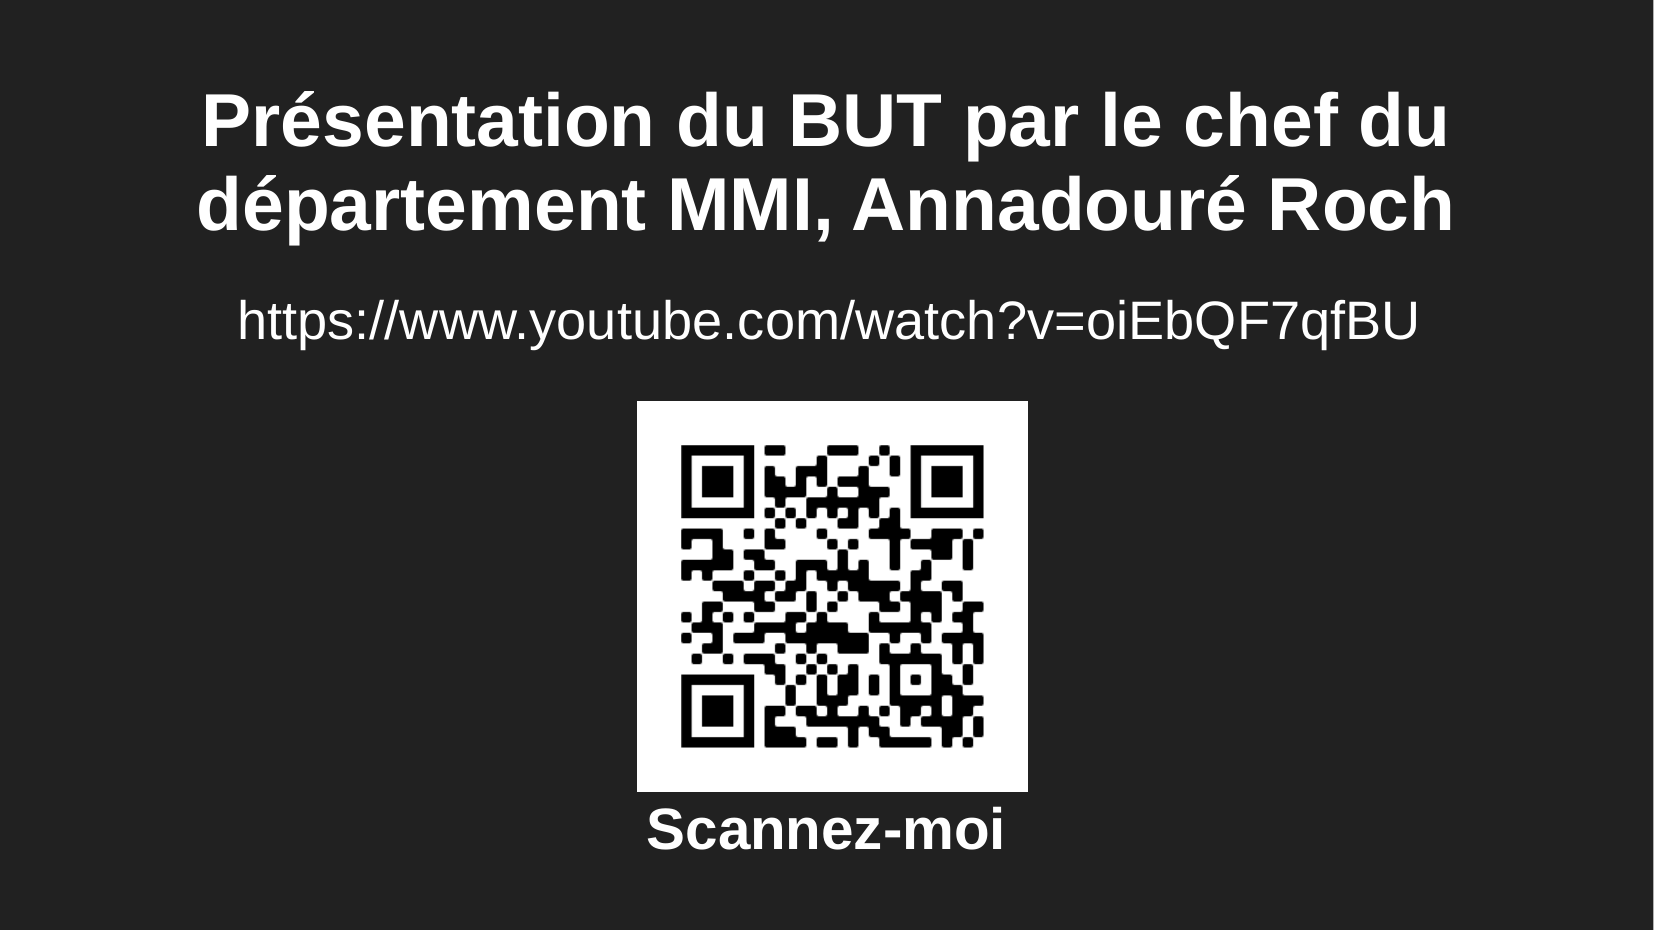

Présentation du BUT par le chef du département MMI, Annadouré Roch
https://www.youtube.com/watch?v=oiEbQF7qfBU
Scannez-moi